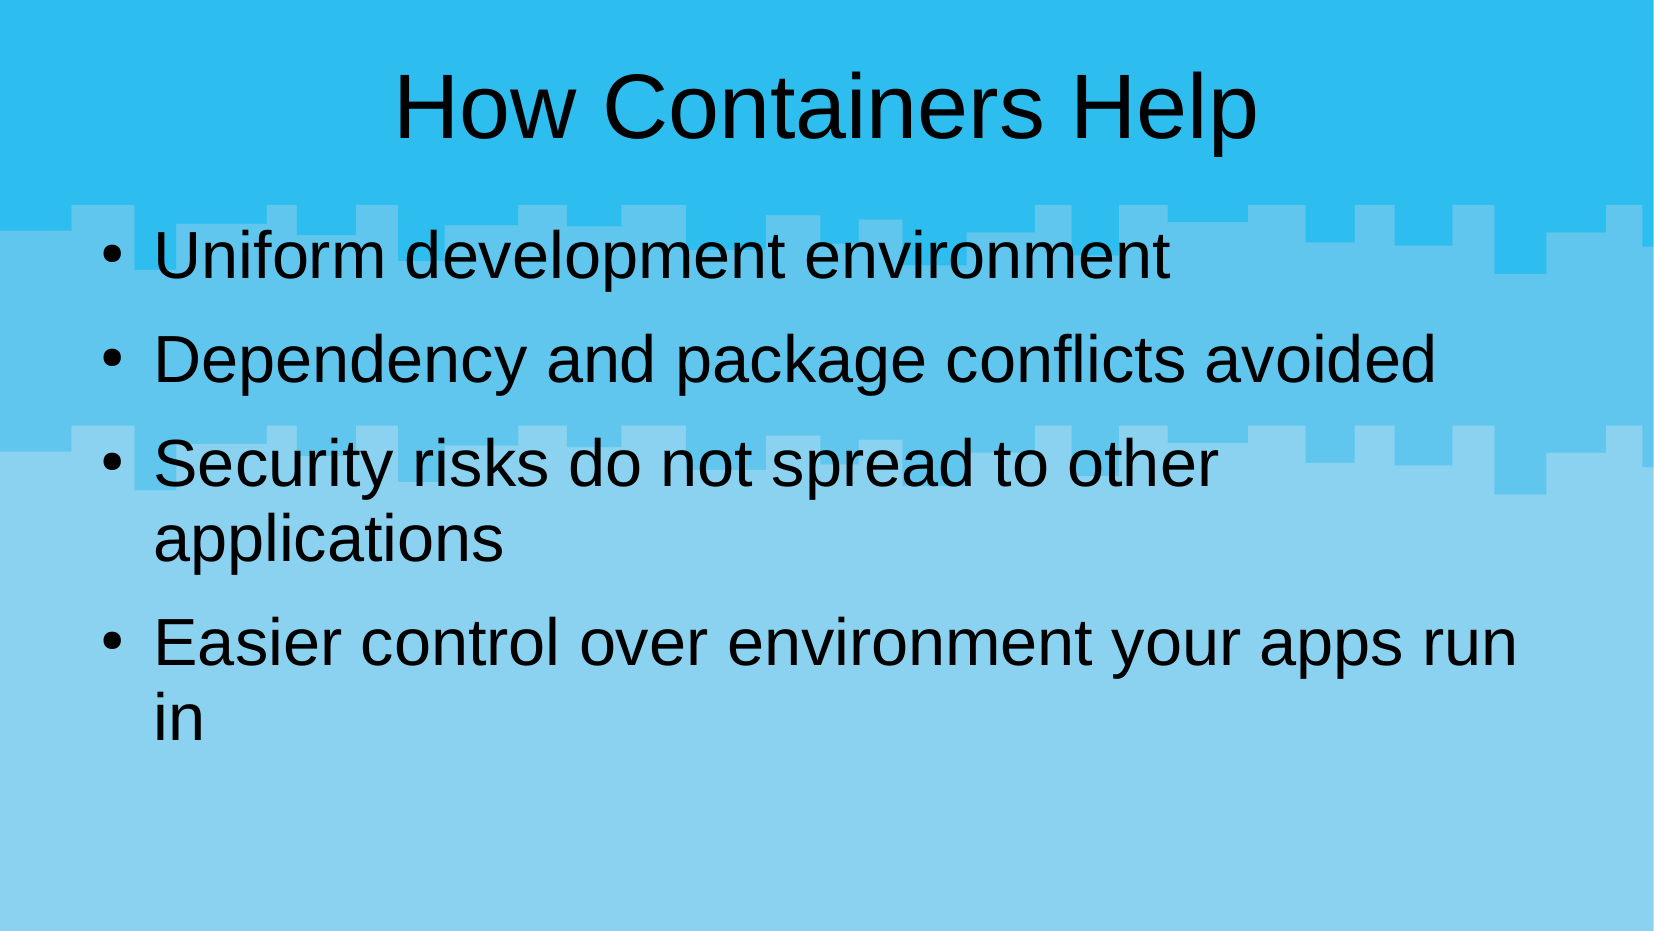

# How Containers Help
Uniform development environment
Dependency and package conflicts avoided
Security risks do not spread to other applications
Easier control over environment your apps run in